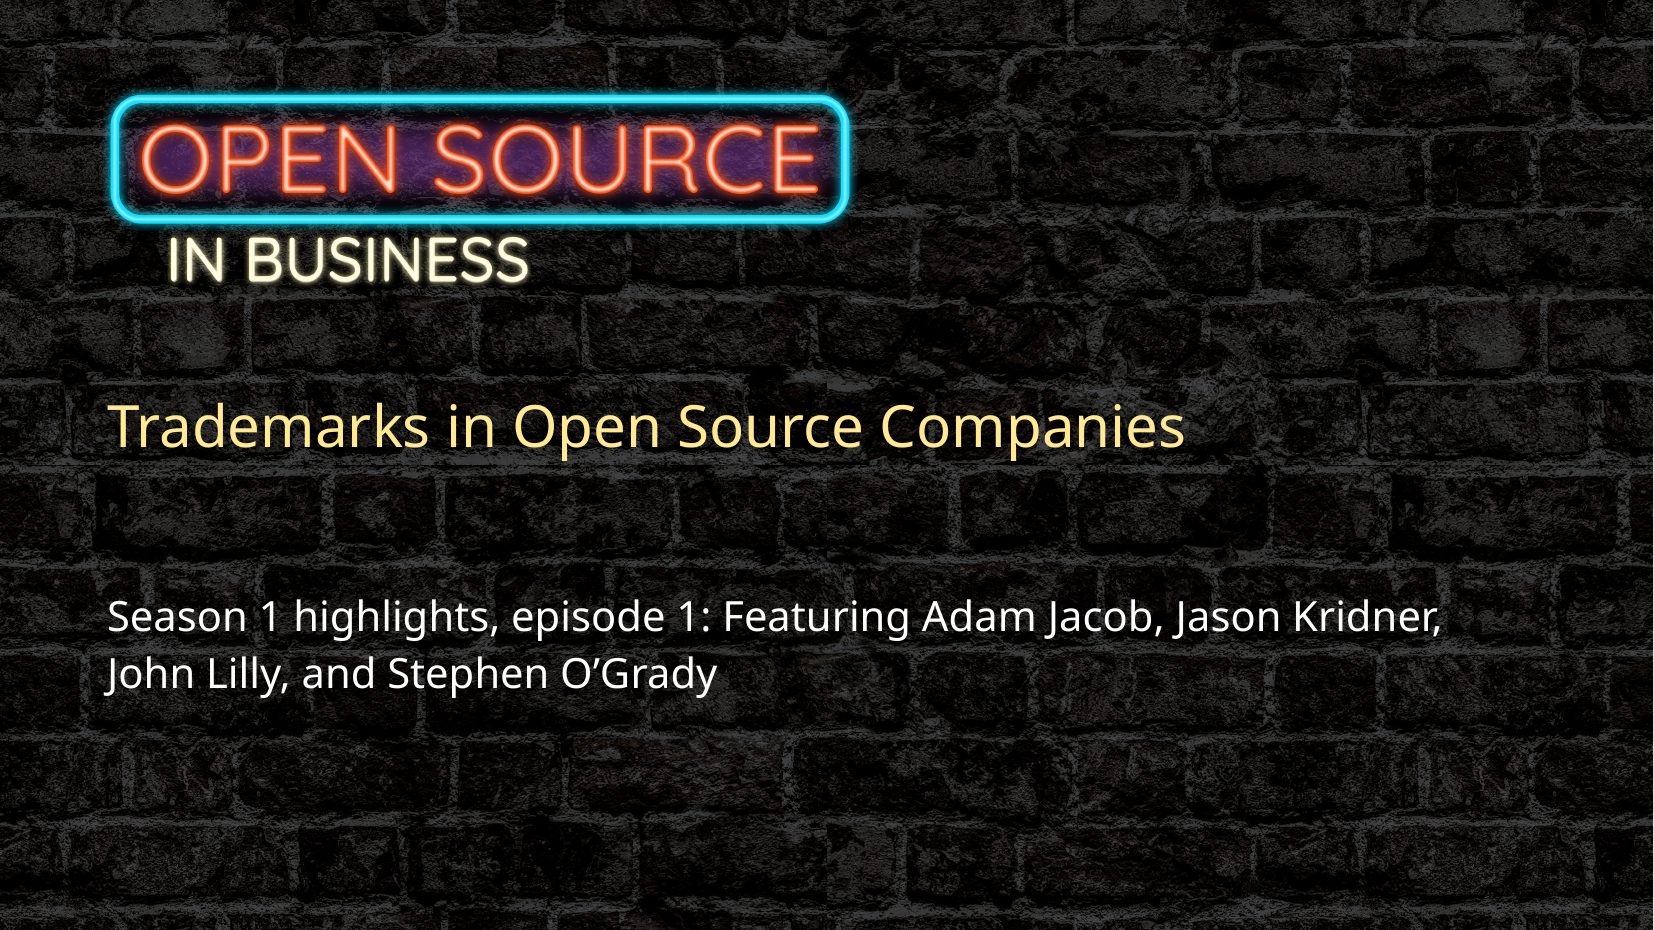

# Trademarks in Open Source Companies
Season 1 highlights, episode 1: Featuring Adam Jacob, Jason Kridner, John Lilly, and Stephen O’Grady